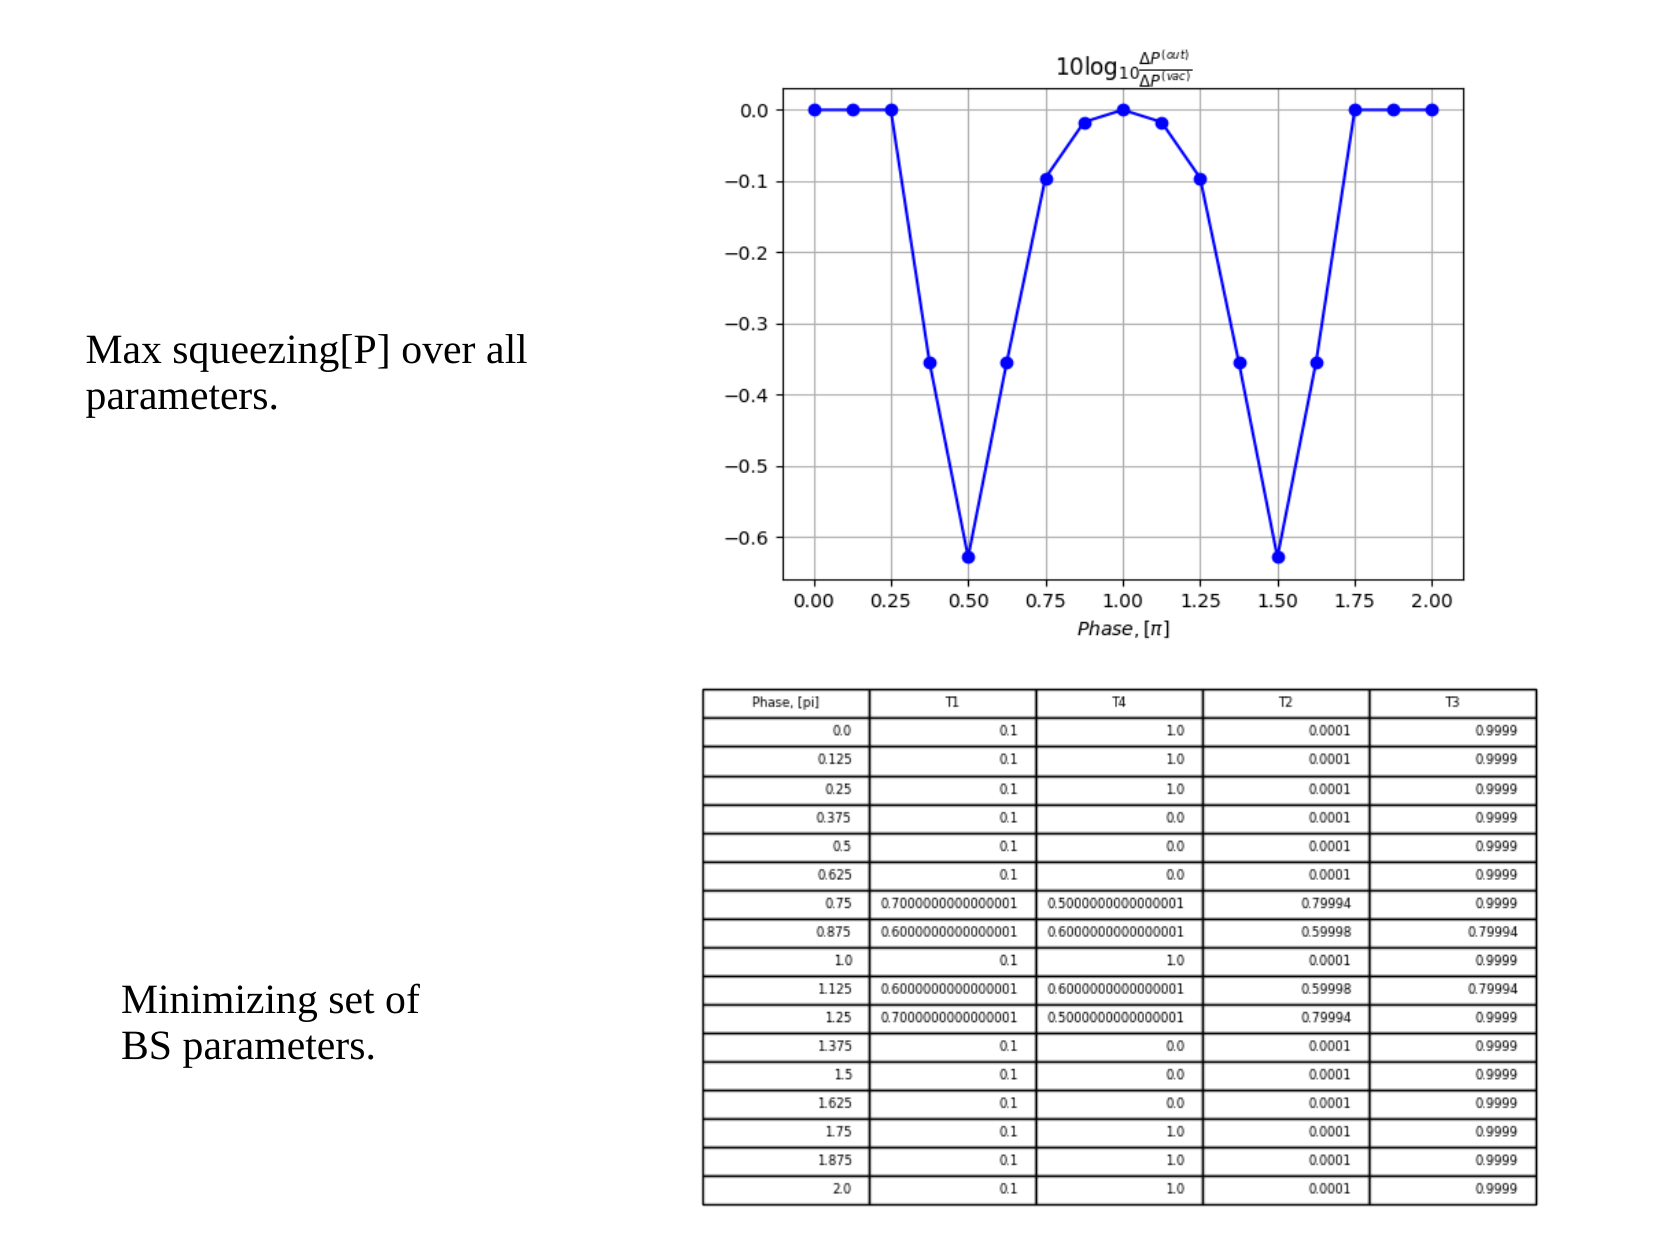

Max squeezing[P] over all parameters.
Minimizing set of BS parameters.